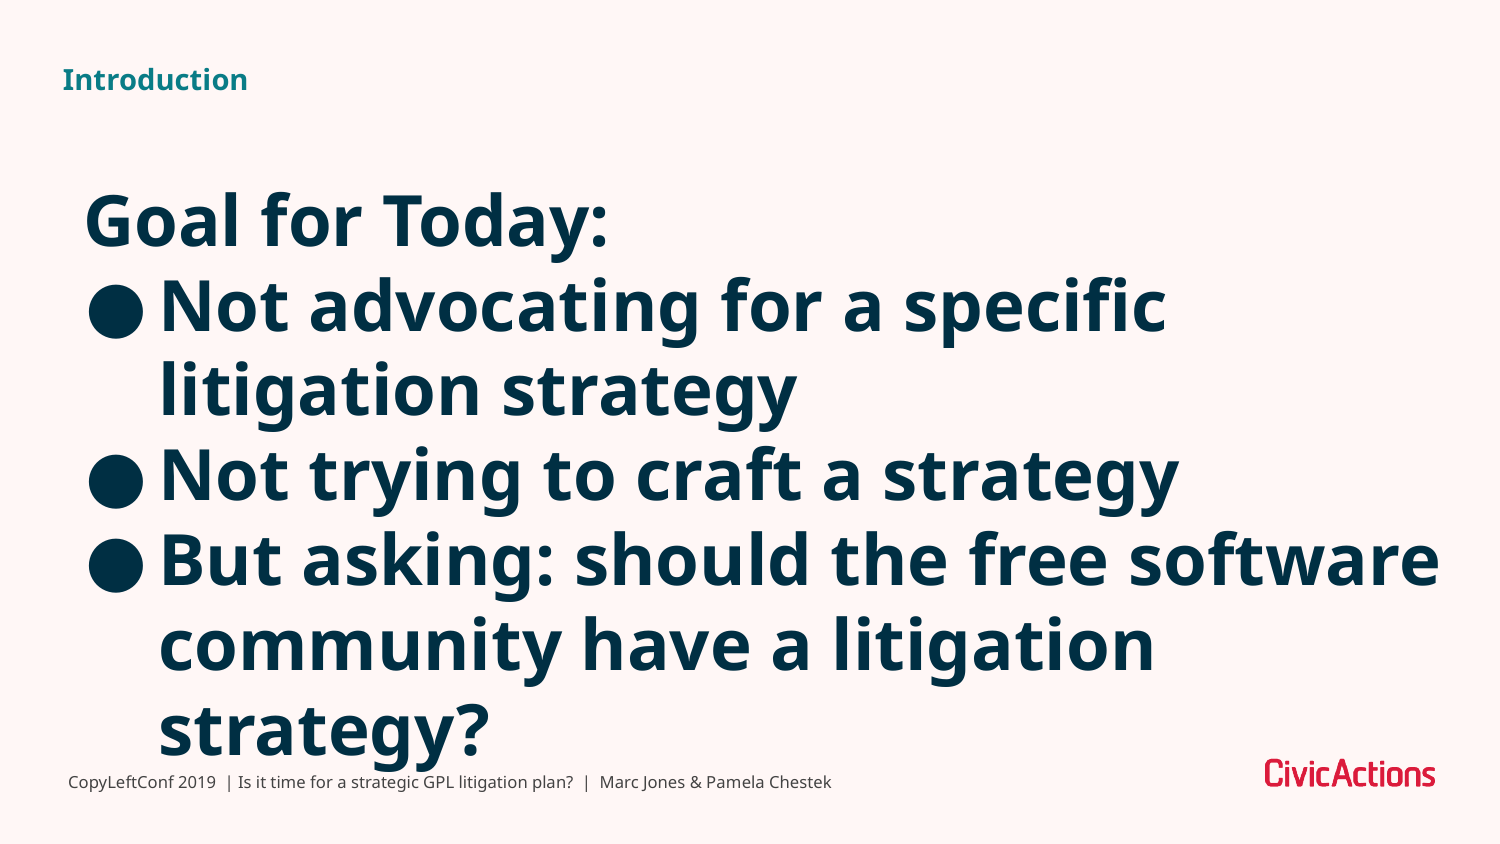

Introduction
# Goal for Today:
Not advocating for a specific litigation strategy
Not trying to craft a strategy
But asking: should the free software community have a litigation strategy?
CopyLeftConf 2019 | Is it time for a strategic GPL litigation plan? | Marc Jones & Pamela Chestek